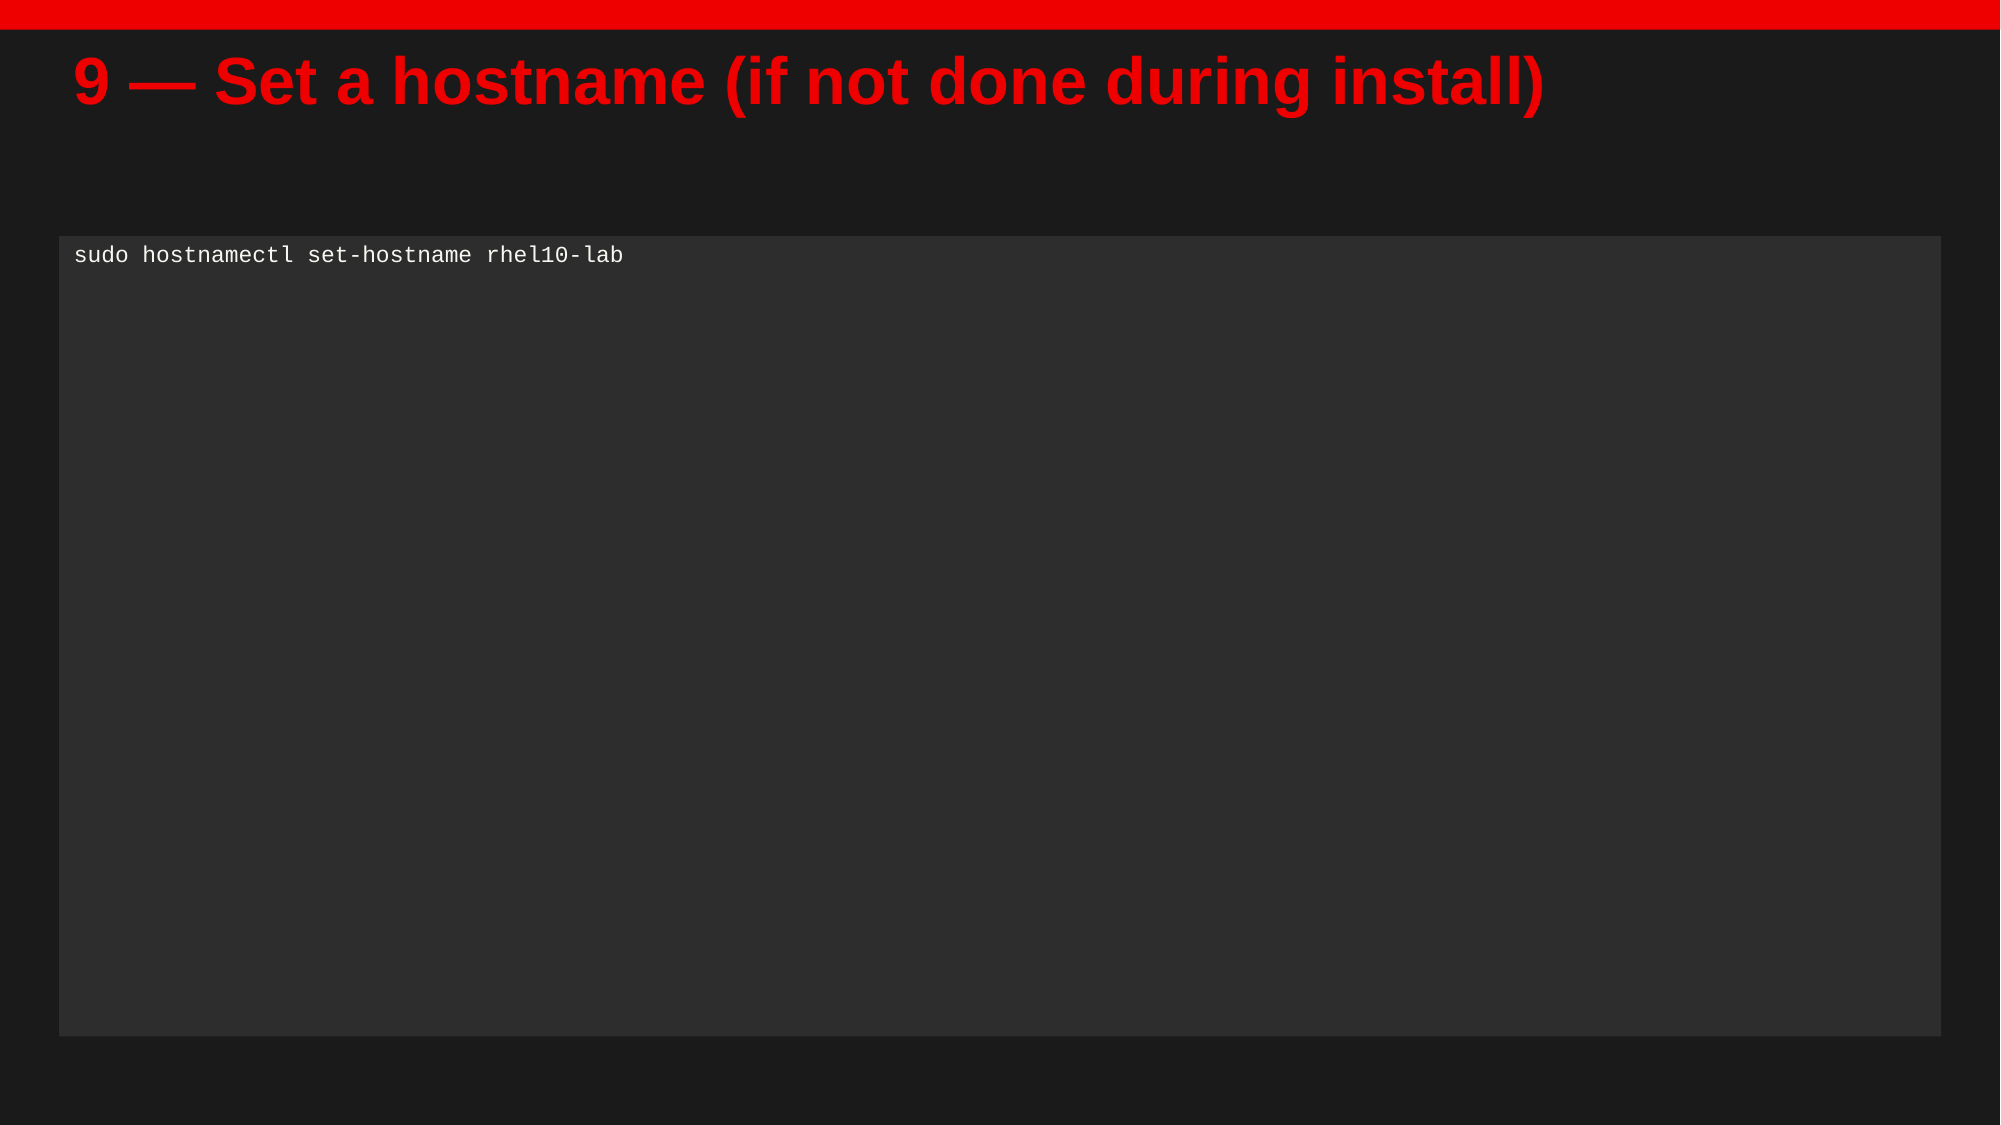

9 — Set a hostname (if not done during install)
sudo hostnamectl set-hostname rhel10-lab